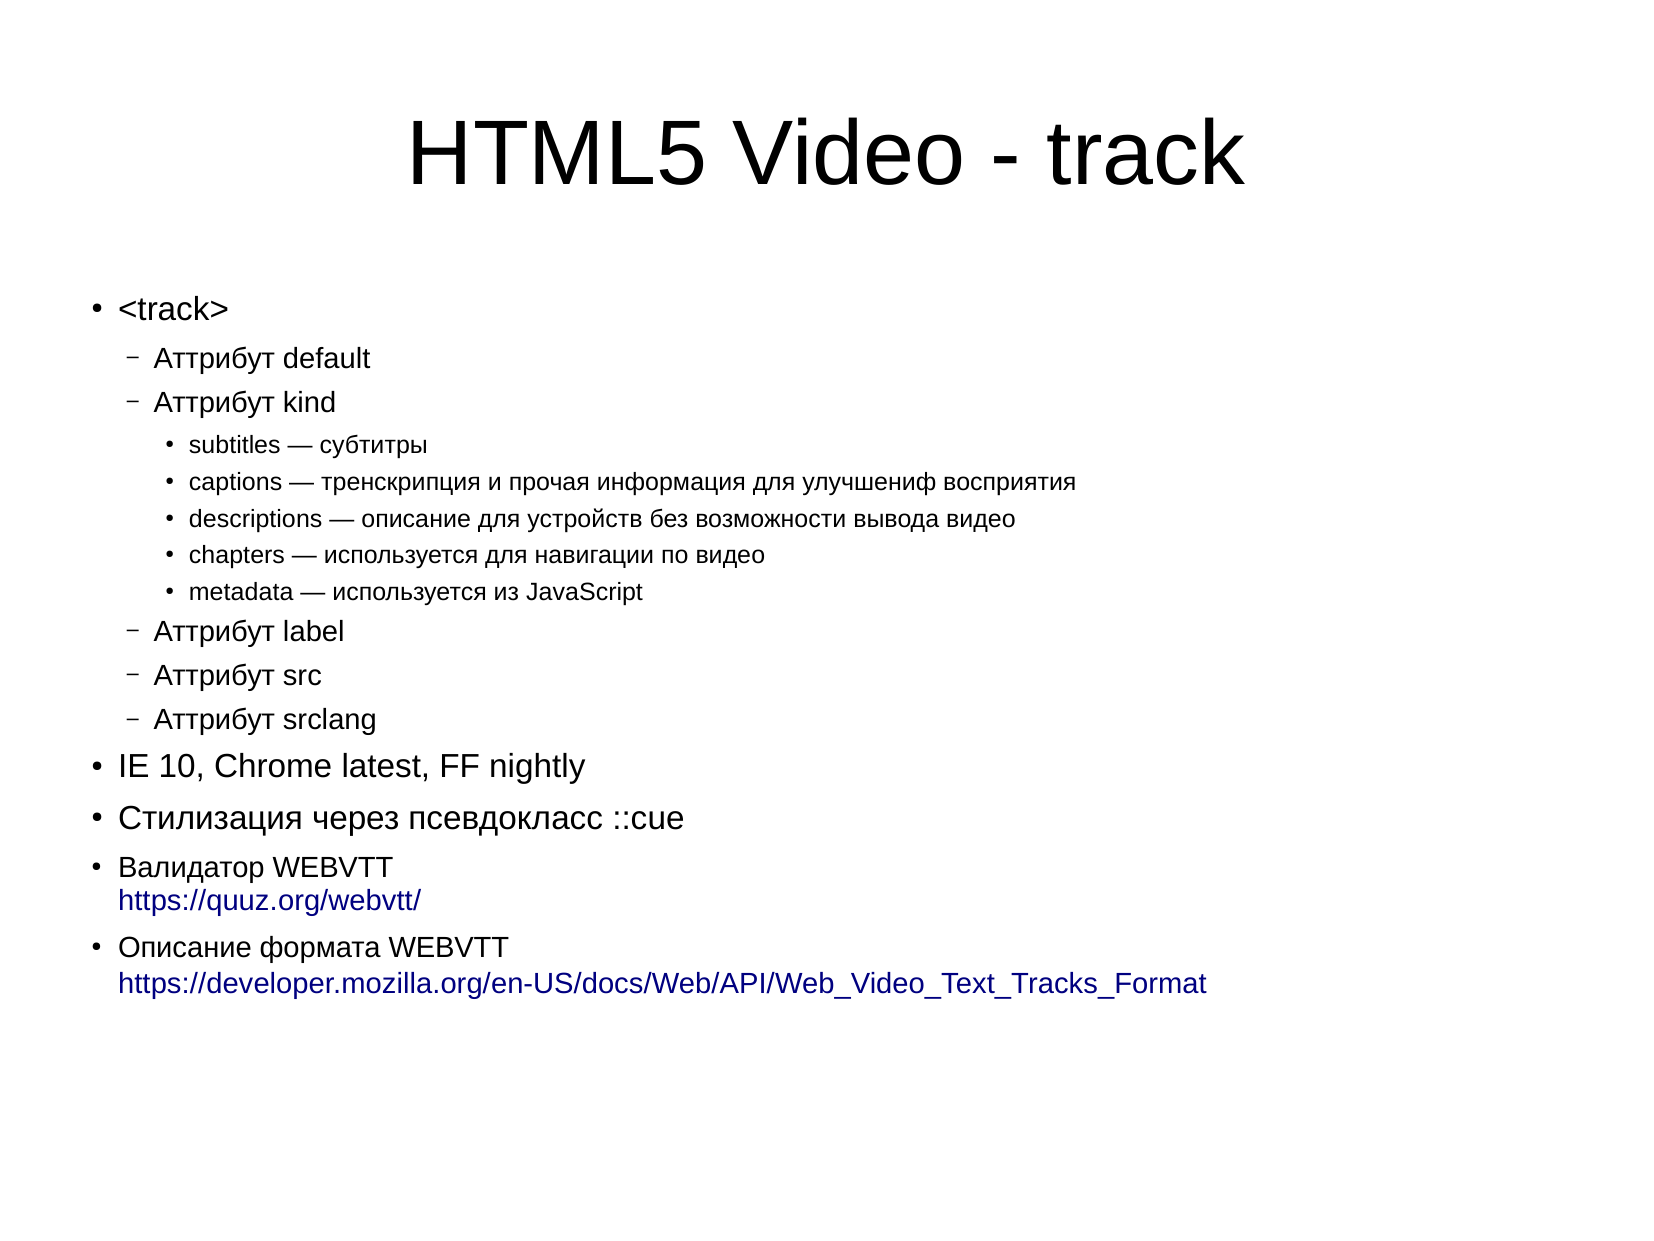

# HTML5 Video - track
<track>
Аттрибут default
Аттрибут kind
subtitles — субтитры
captions — тренскрипция и прочая информация для улучшениф восприятия
descriptions — описание для устройств без возможности вывода видео
chapters — используется для навигации по видео
metadata — используется из JavaScript
Аттрибут label
Аттрибут src
Аттрибут srclang
IE 10, Chrome latest, FF nightly
Стилизация через псевдокласс ::cue
Валидатор WEBVTT
https://quuz.org/webvtt/
Описание формата WEBVTT
https://developer.mozilla.org/en-US/docs/Web/API/Web_Video_Text_Tracks_Format